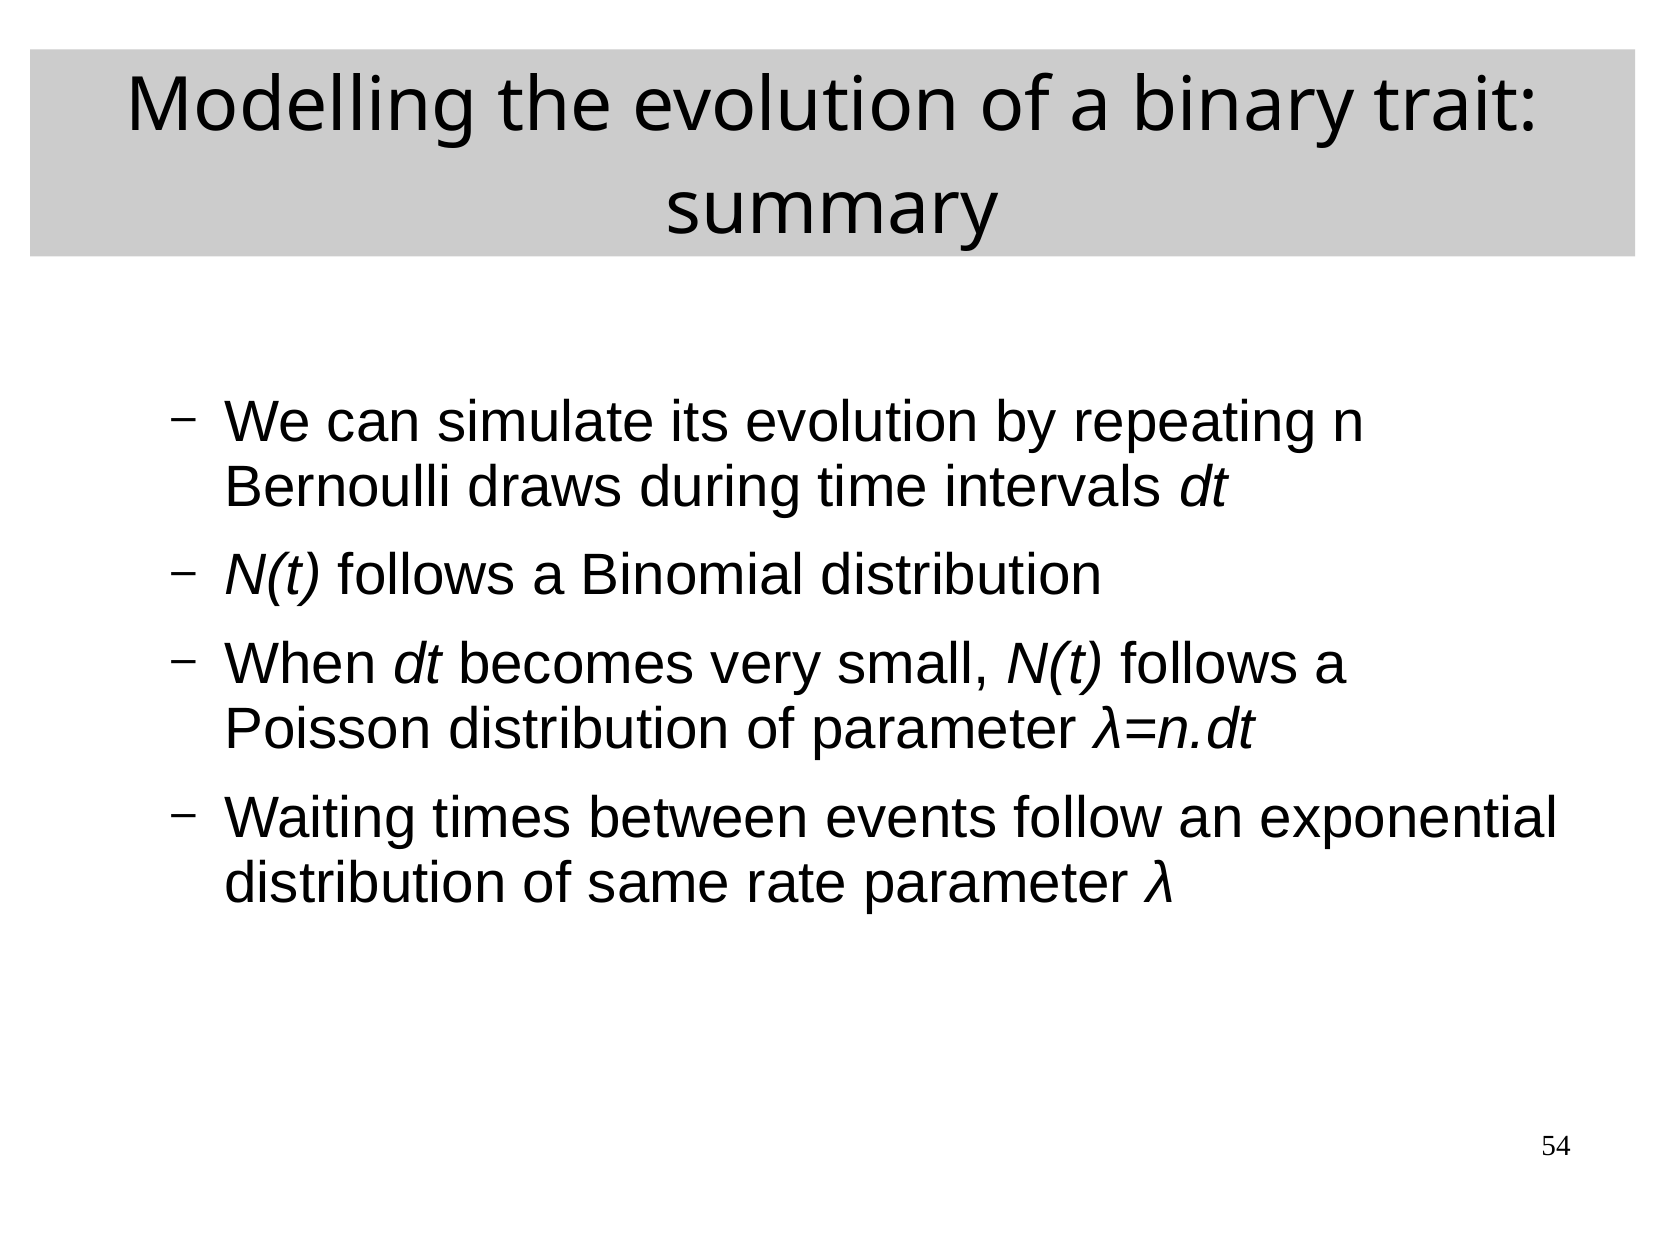

# Modelling the evolution of a binary trait: summary
We can simulate its evolution by repeating n Bernoulli draws during time intervals dt
N(t) follows a Binomial distribution
When dt becomes very small, N(t) follows a Poisson distribution of parameter λ=n.dt
Waiting times between events follow an exponential distribution of same rate parameter λ
54